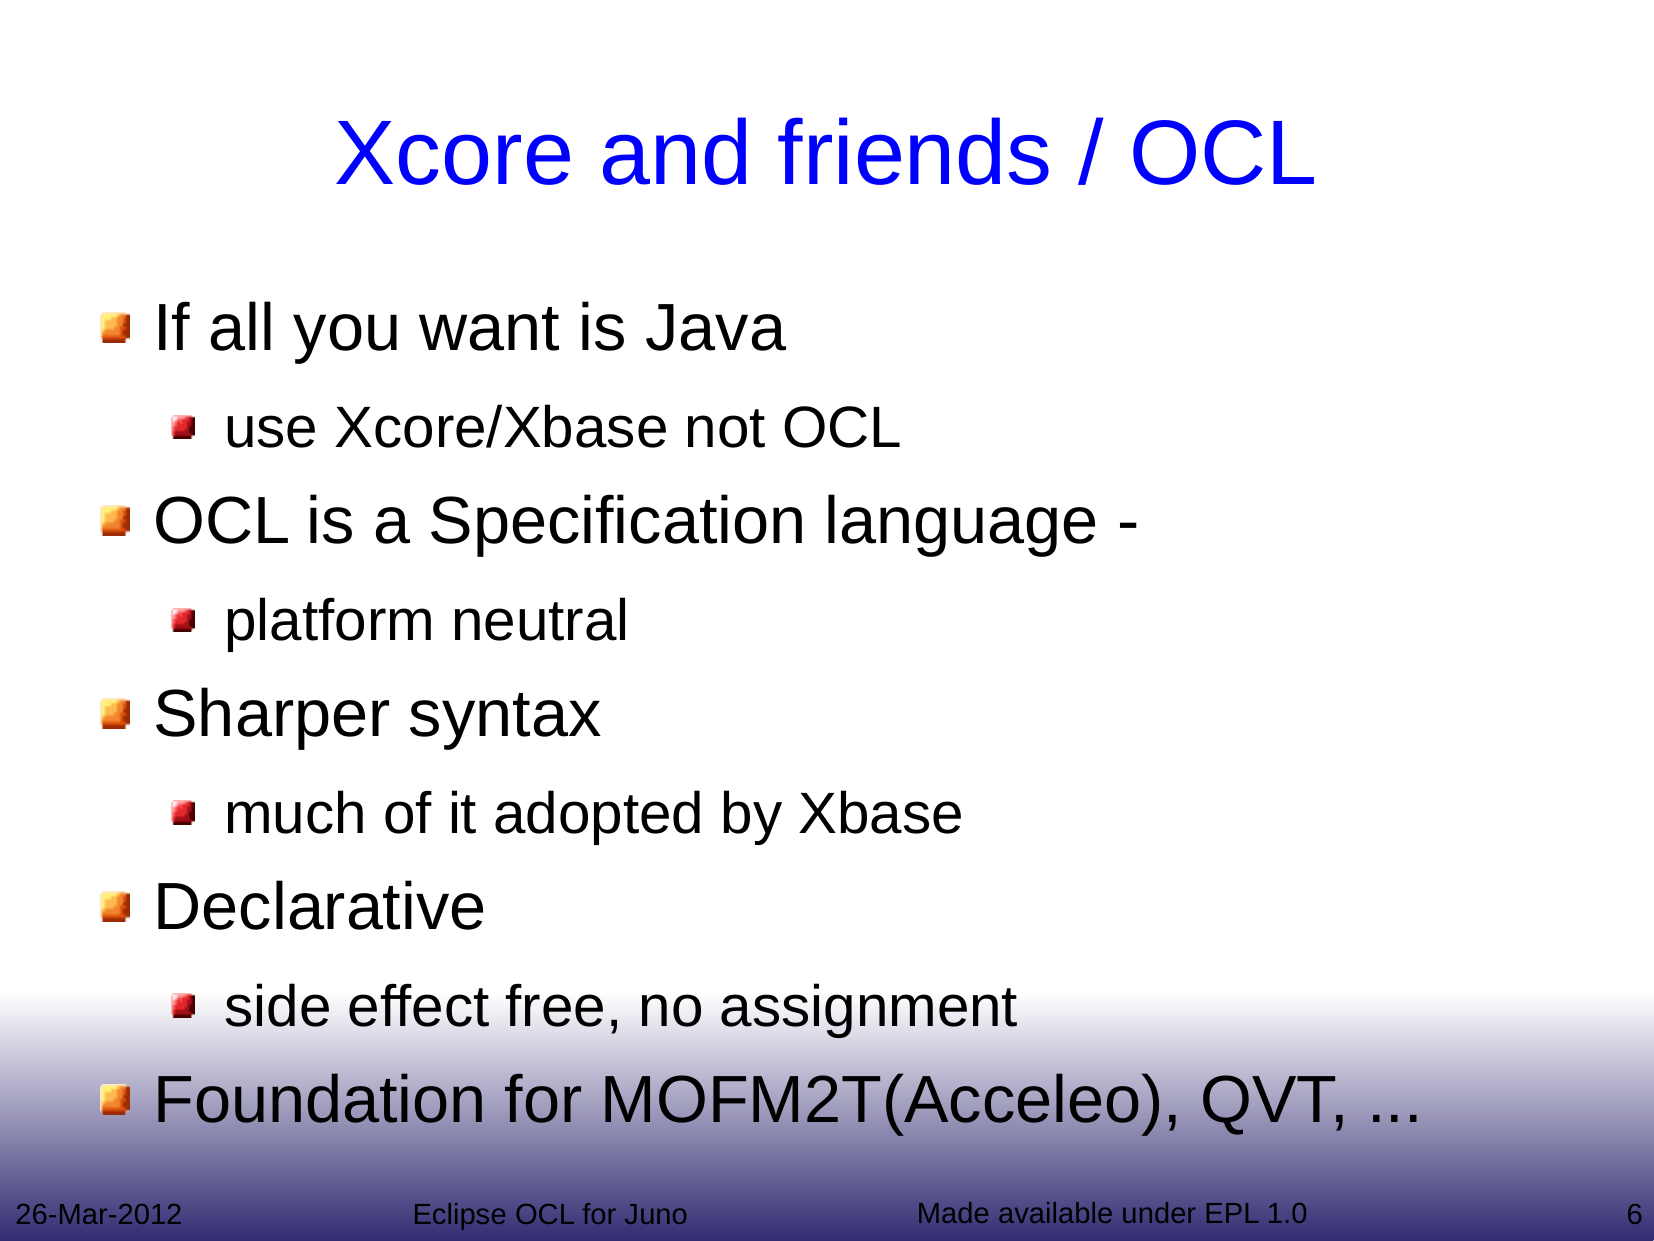

# Xcore and friends / OCL
If all you want is Java
use Xcore/Xbase not OCL
OCL is a Specification language -
platform neutral
Sharper syntax
much of it adopted by Xbase
Declarative
side effect free, no assignment
Foundation for MOFM2T(Acceleo), QVT, ...
26-Mar-2012
Eclipse OCL for Juno
6